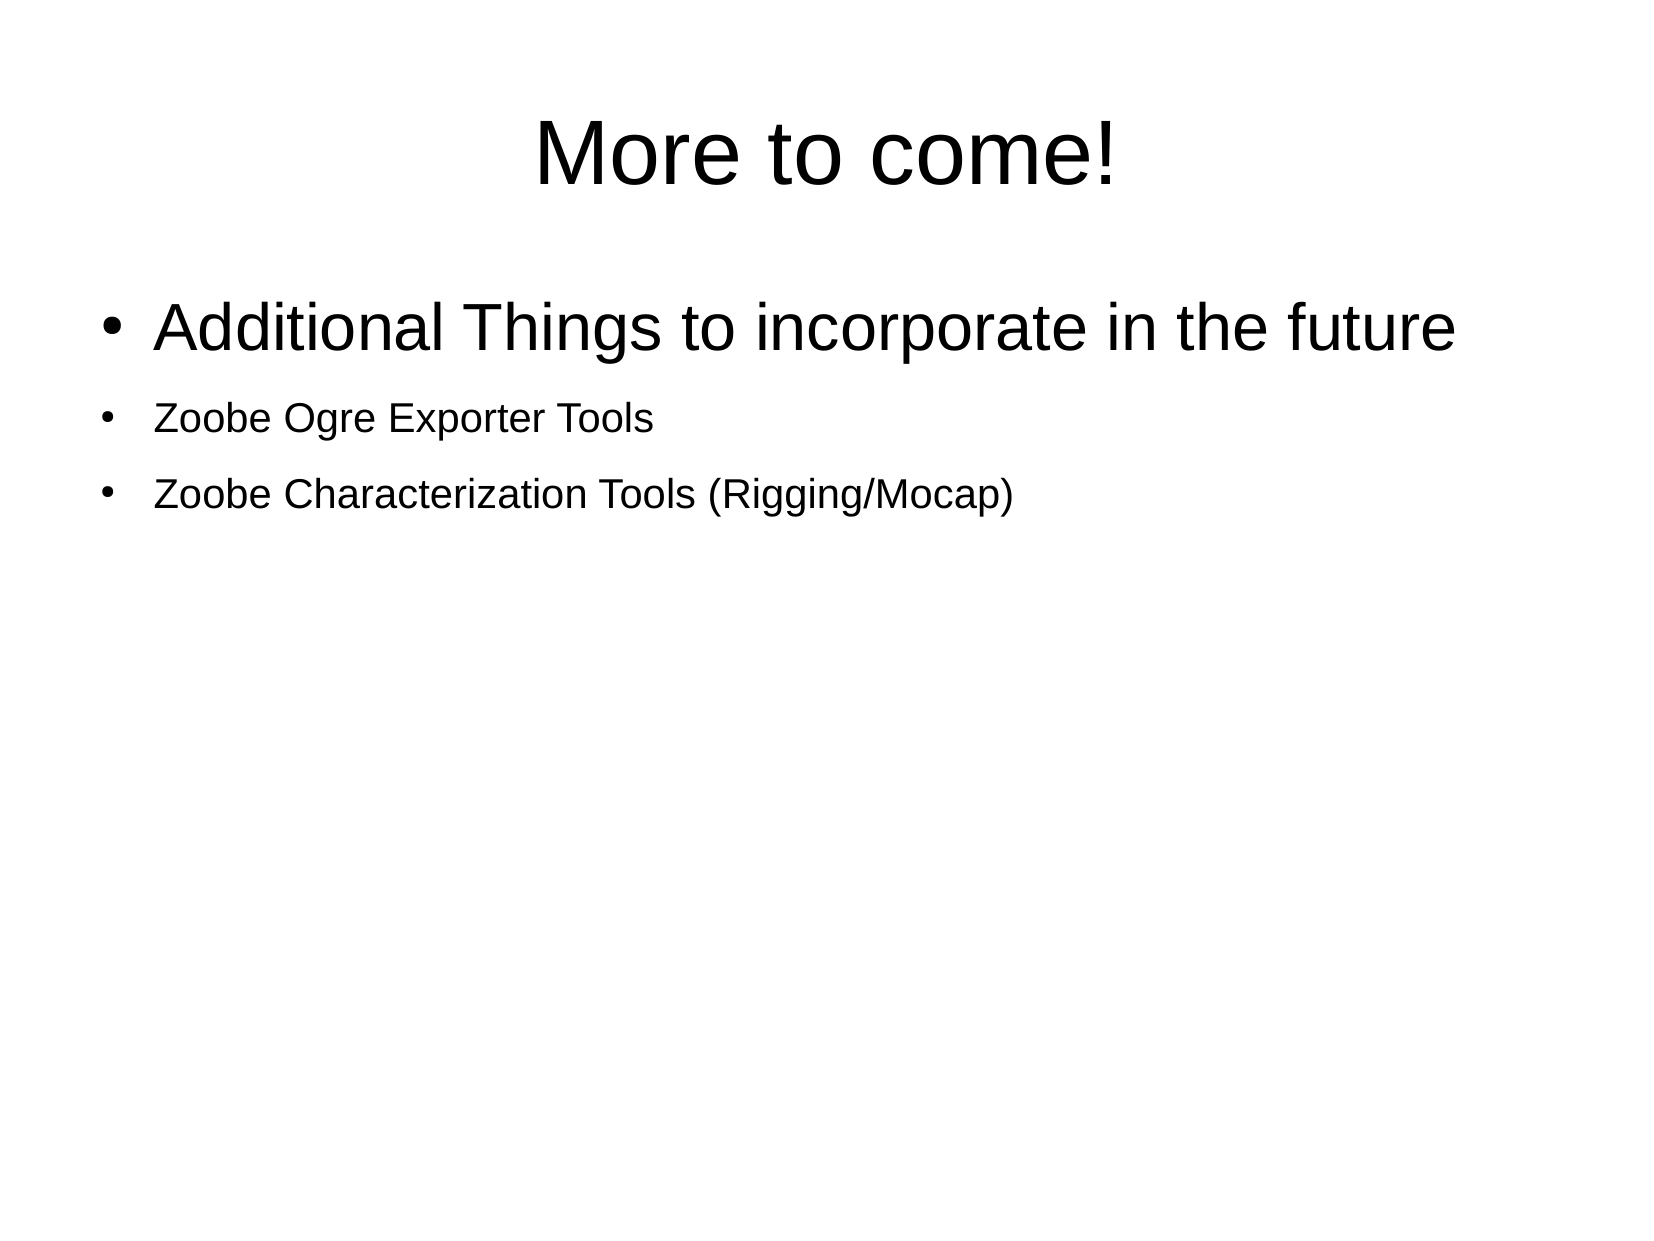

# More to come!
Additional Things to incorporate in the future
Zoobe Ogre Exporter Tools
Zoobe Characterization Tools (Rigging/Mocap)